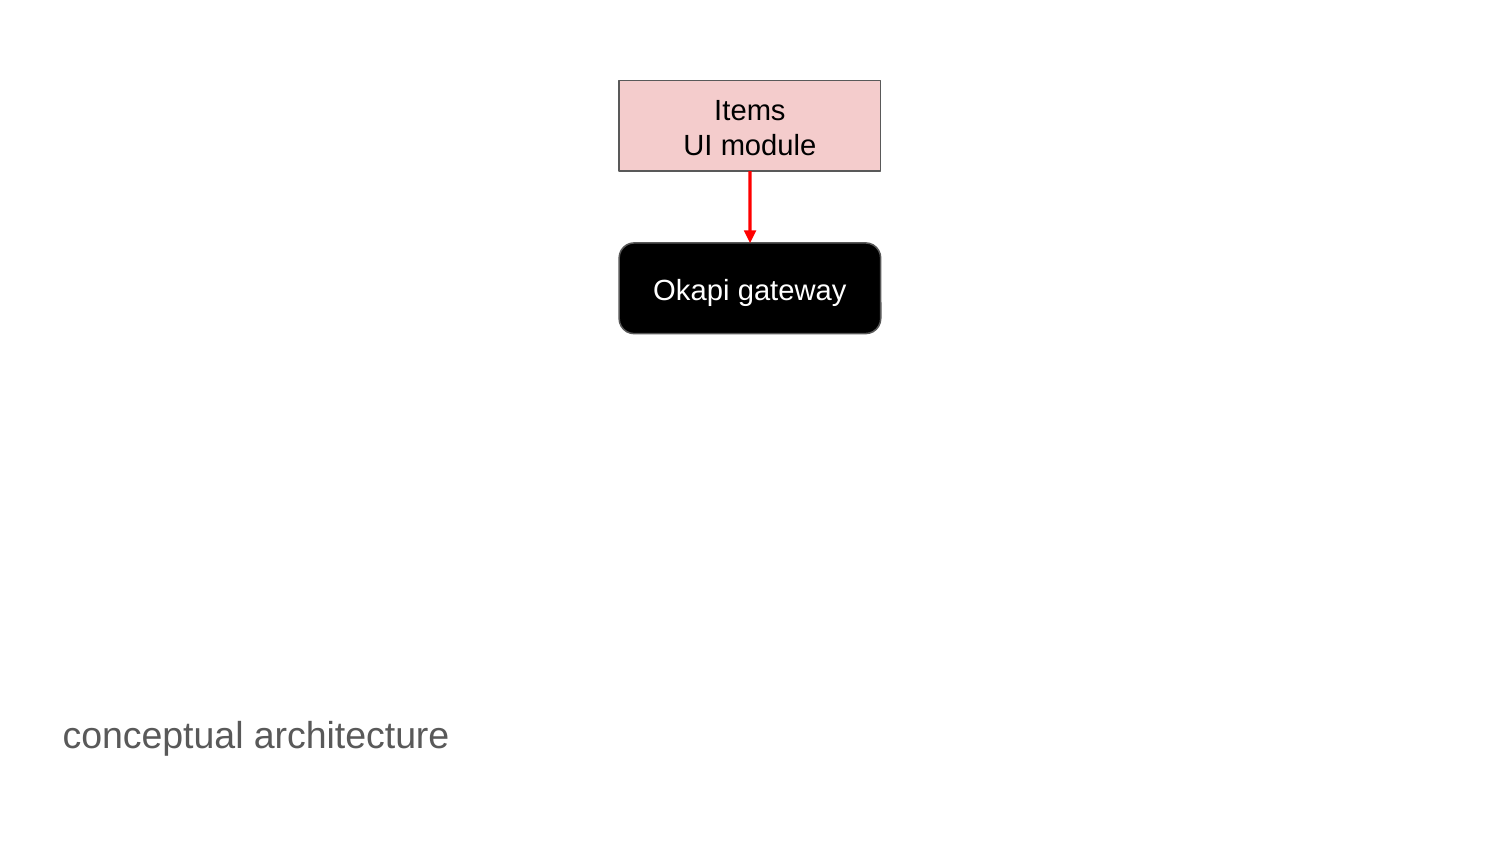

Items
UI module
Okapi gateway
# conceptual architecture